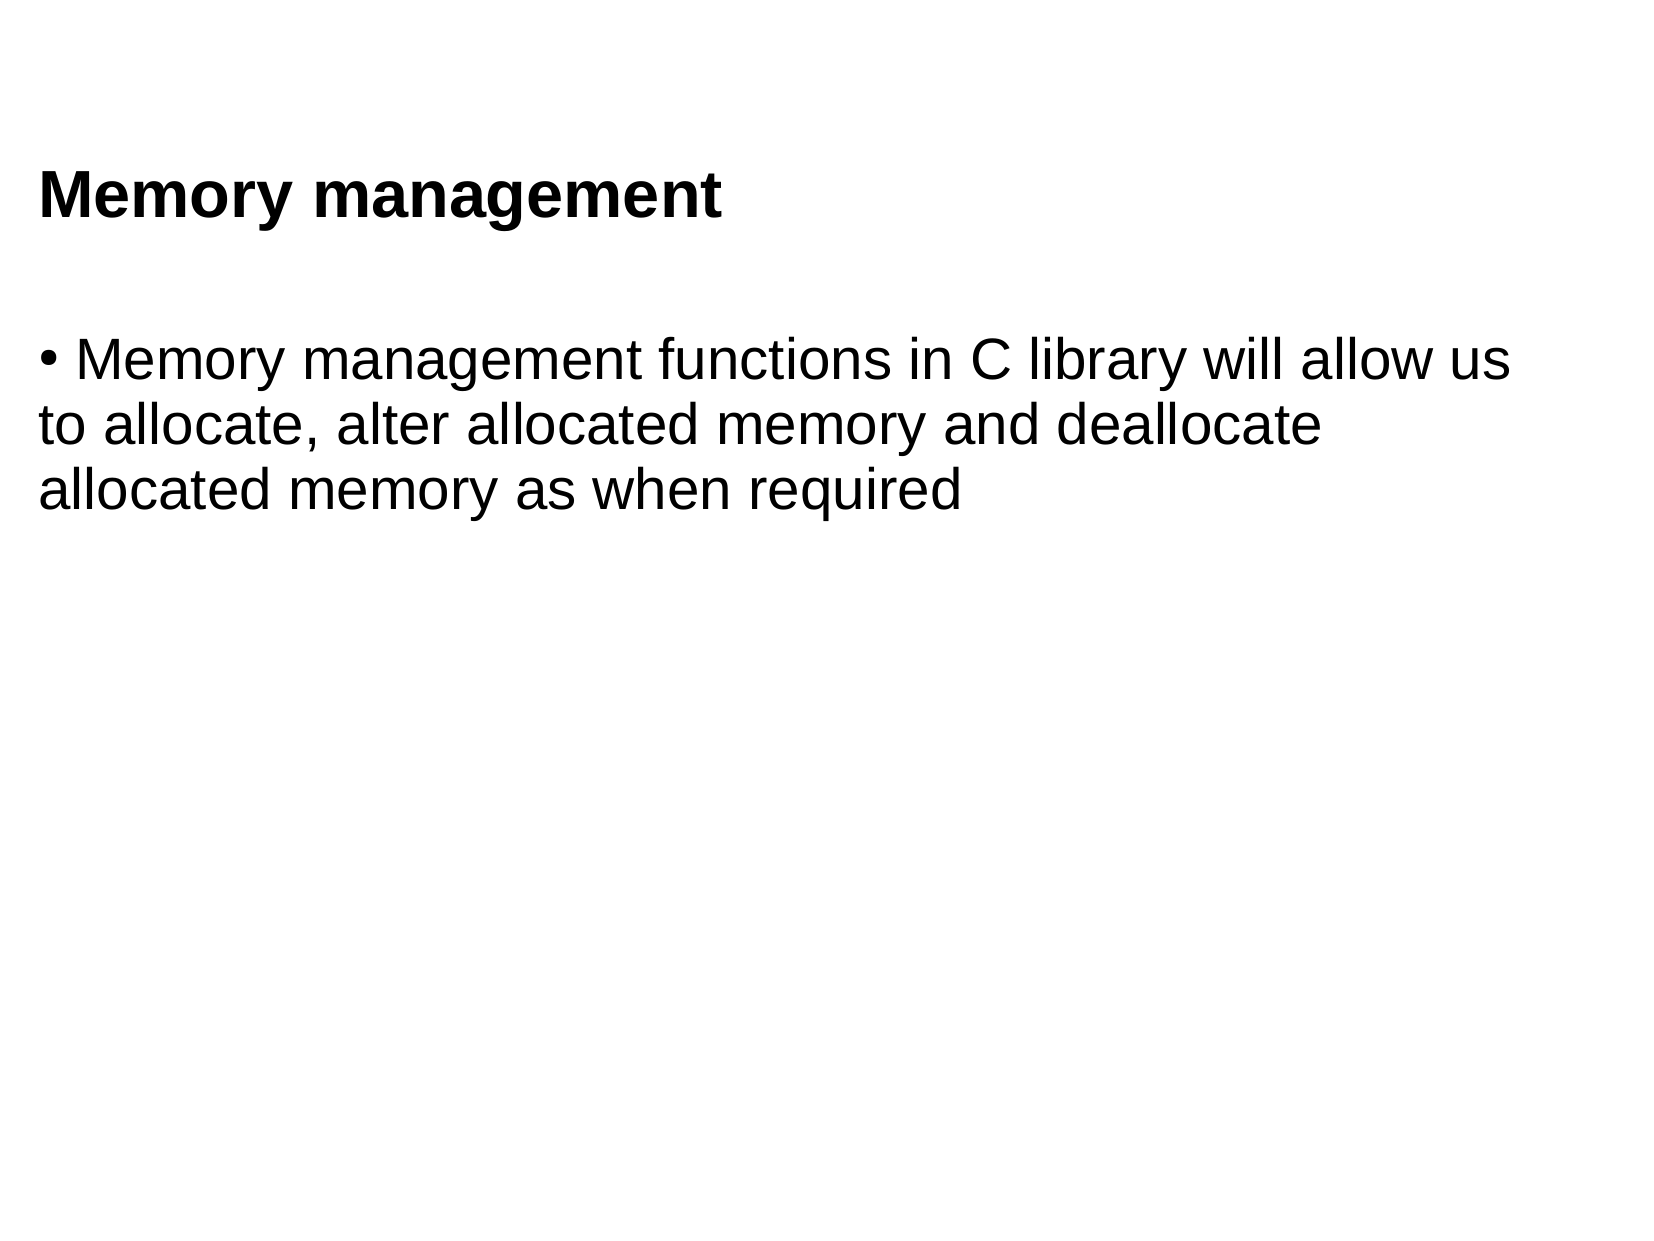

Memory management
 Memory management functions in C library will allow us to allocate, alter allocated memory and deallocate allocated memory as when required